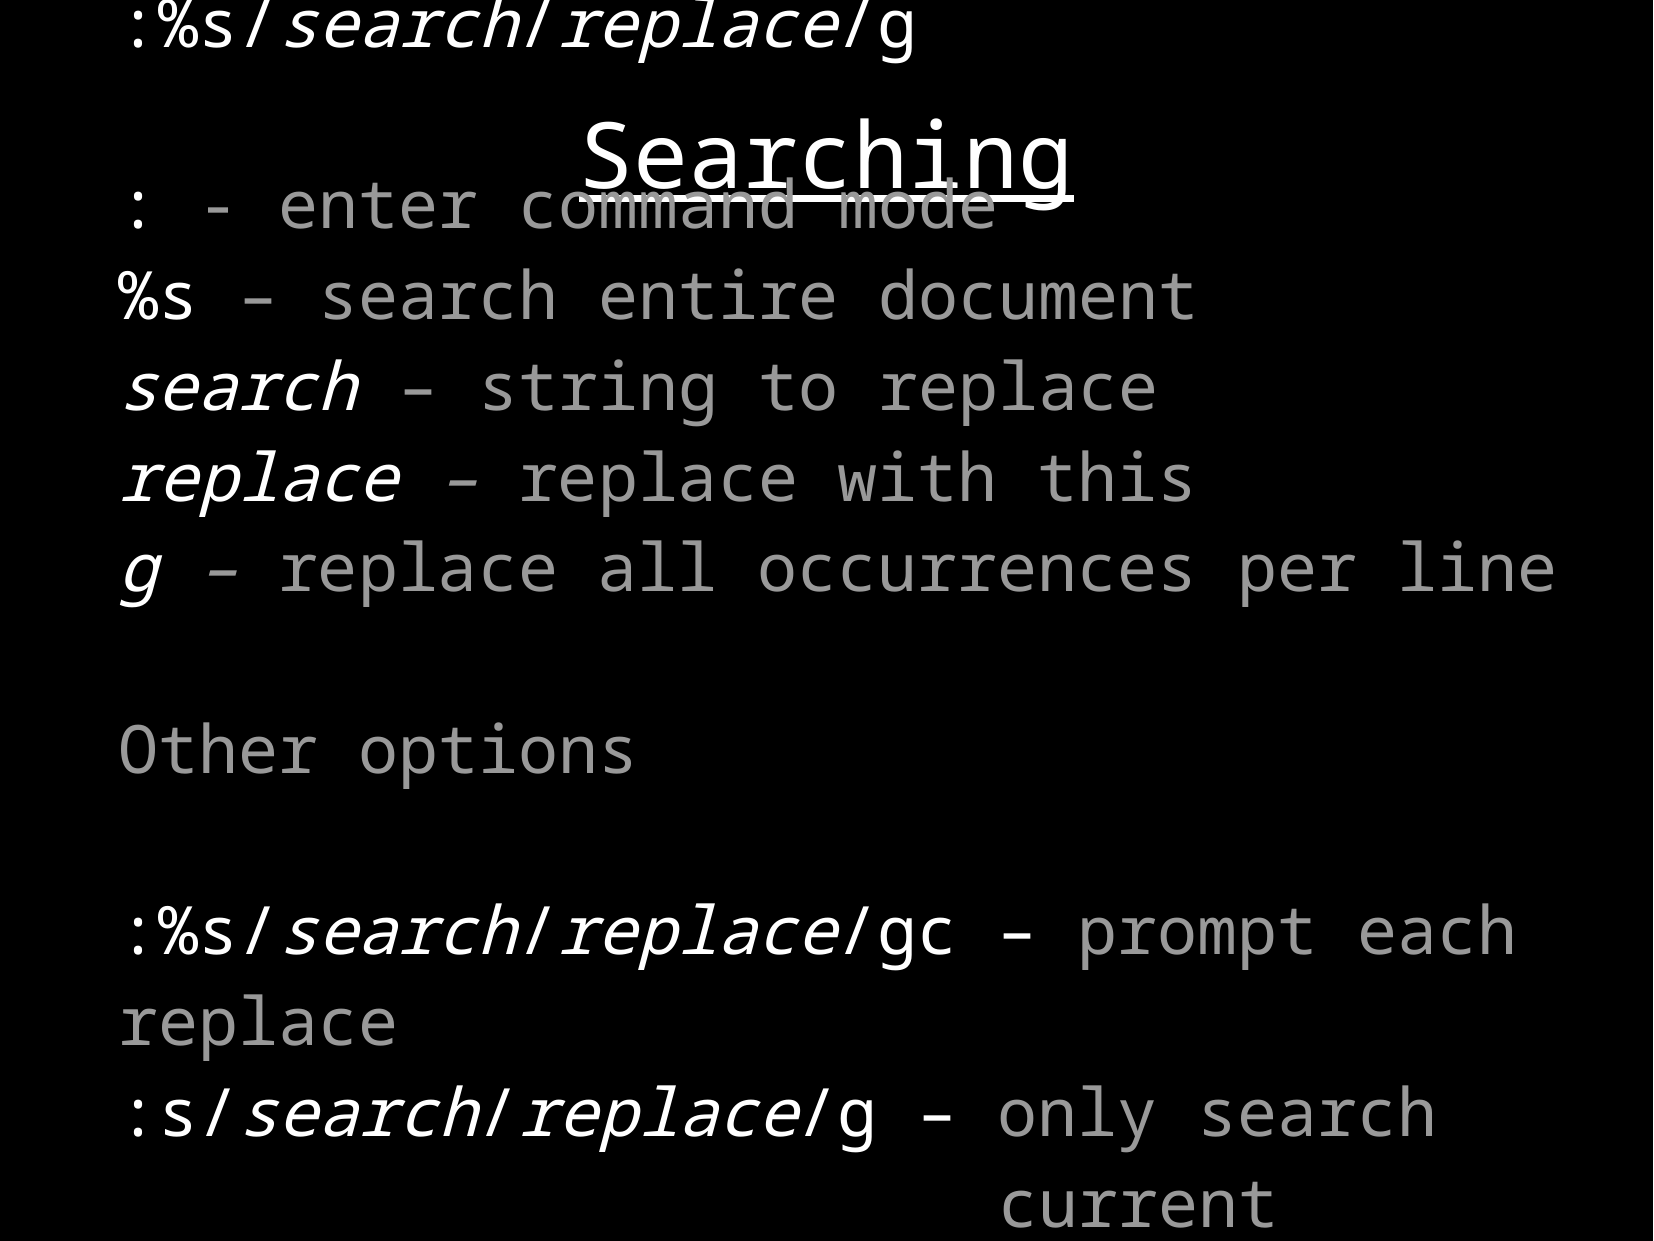

:%s/search/replace/g
: - enter command mode
%s – search entire document
search – string to replace
replace – replace with this
g – replace all occurrences per line
Other options
:%s/search/replace/gc – prompt each replace
:s/search/replace/g – only search
 current selection
# Searching